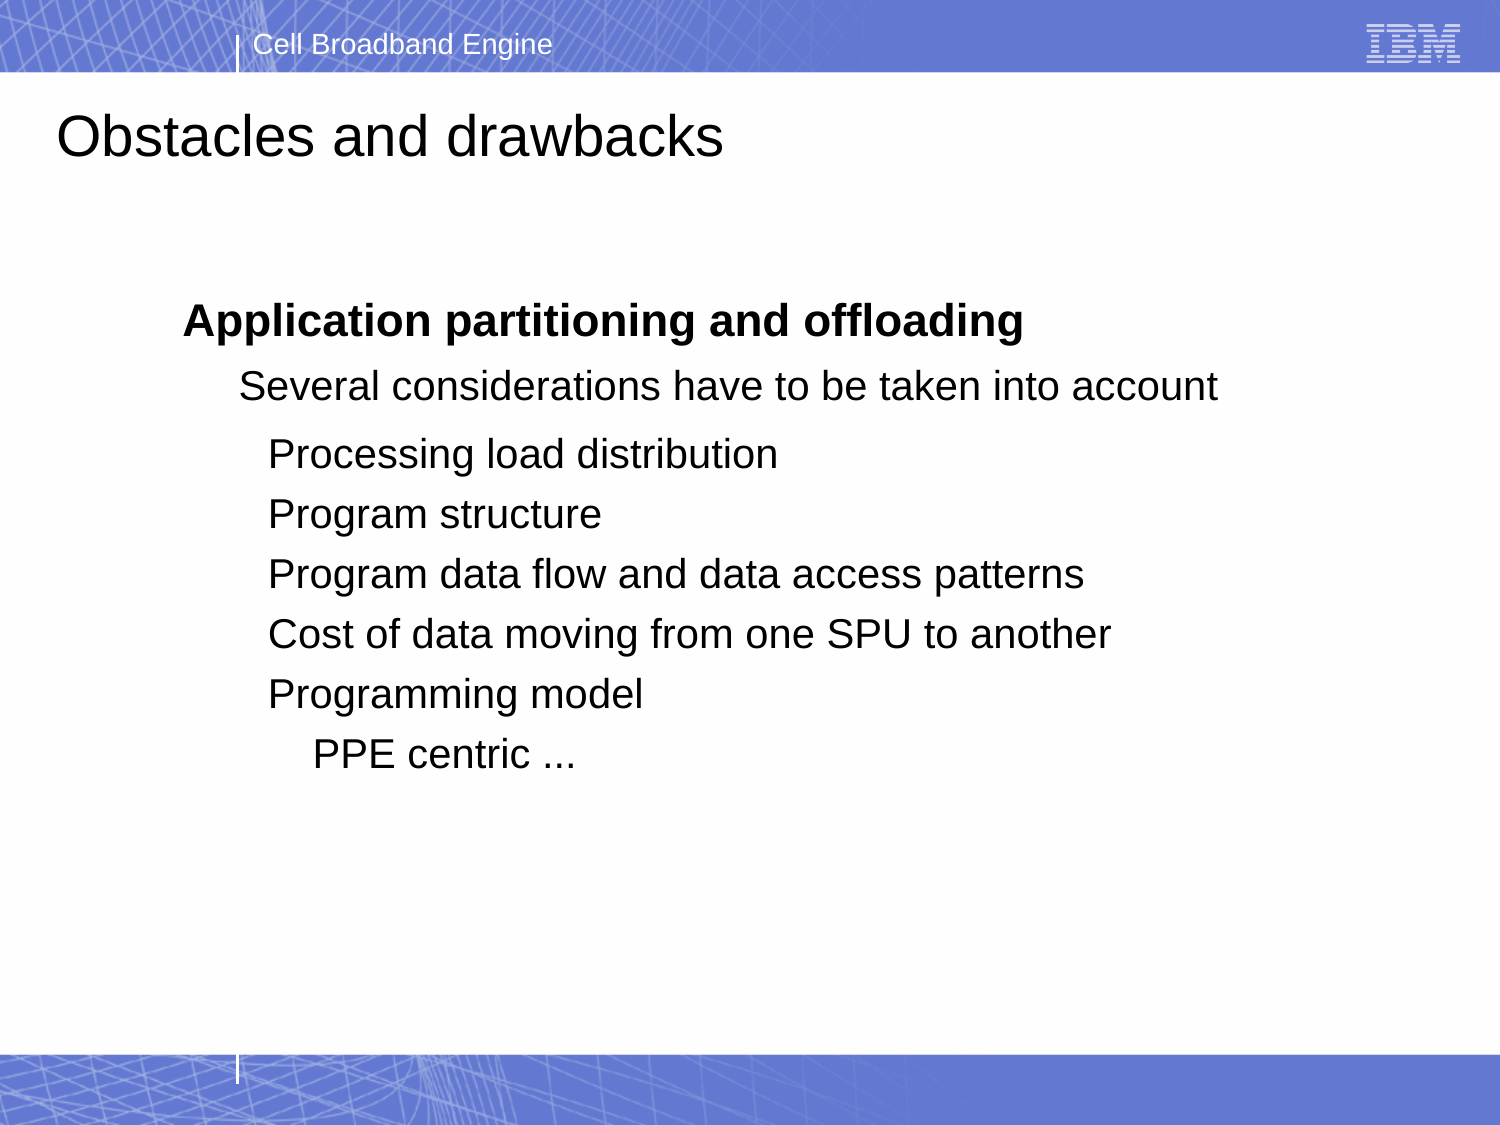

# Obstacles and drawbacks
Application partitioning and offloading
 Several considerations have to be taken into account
Processing load distribution
Program structure
Program data flow and data access patterns
Cost of data moving from one SPU to another
Programming model
PPE centric ...